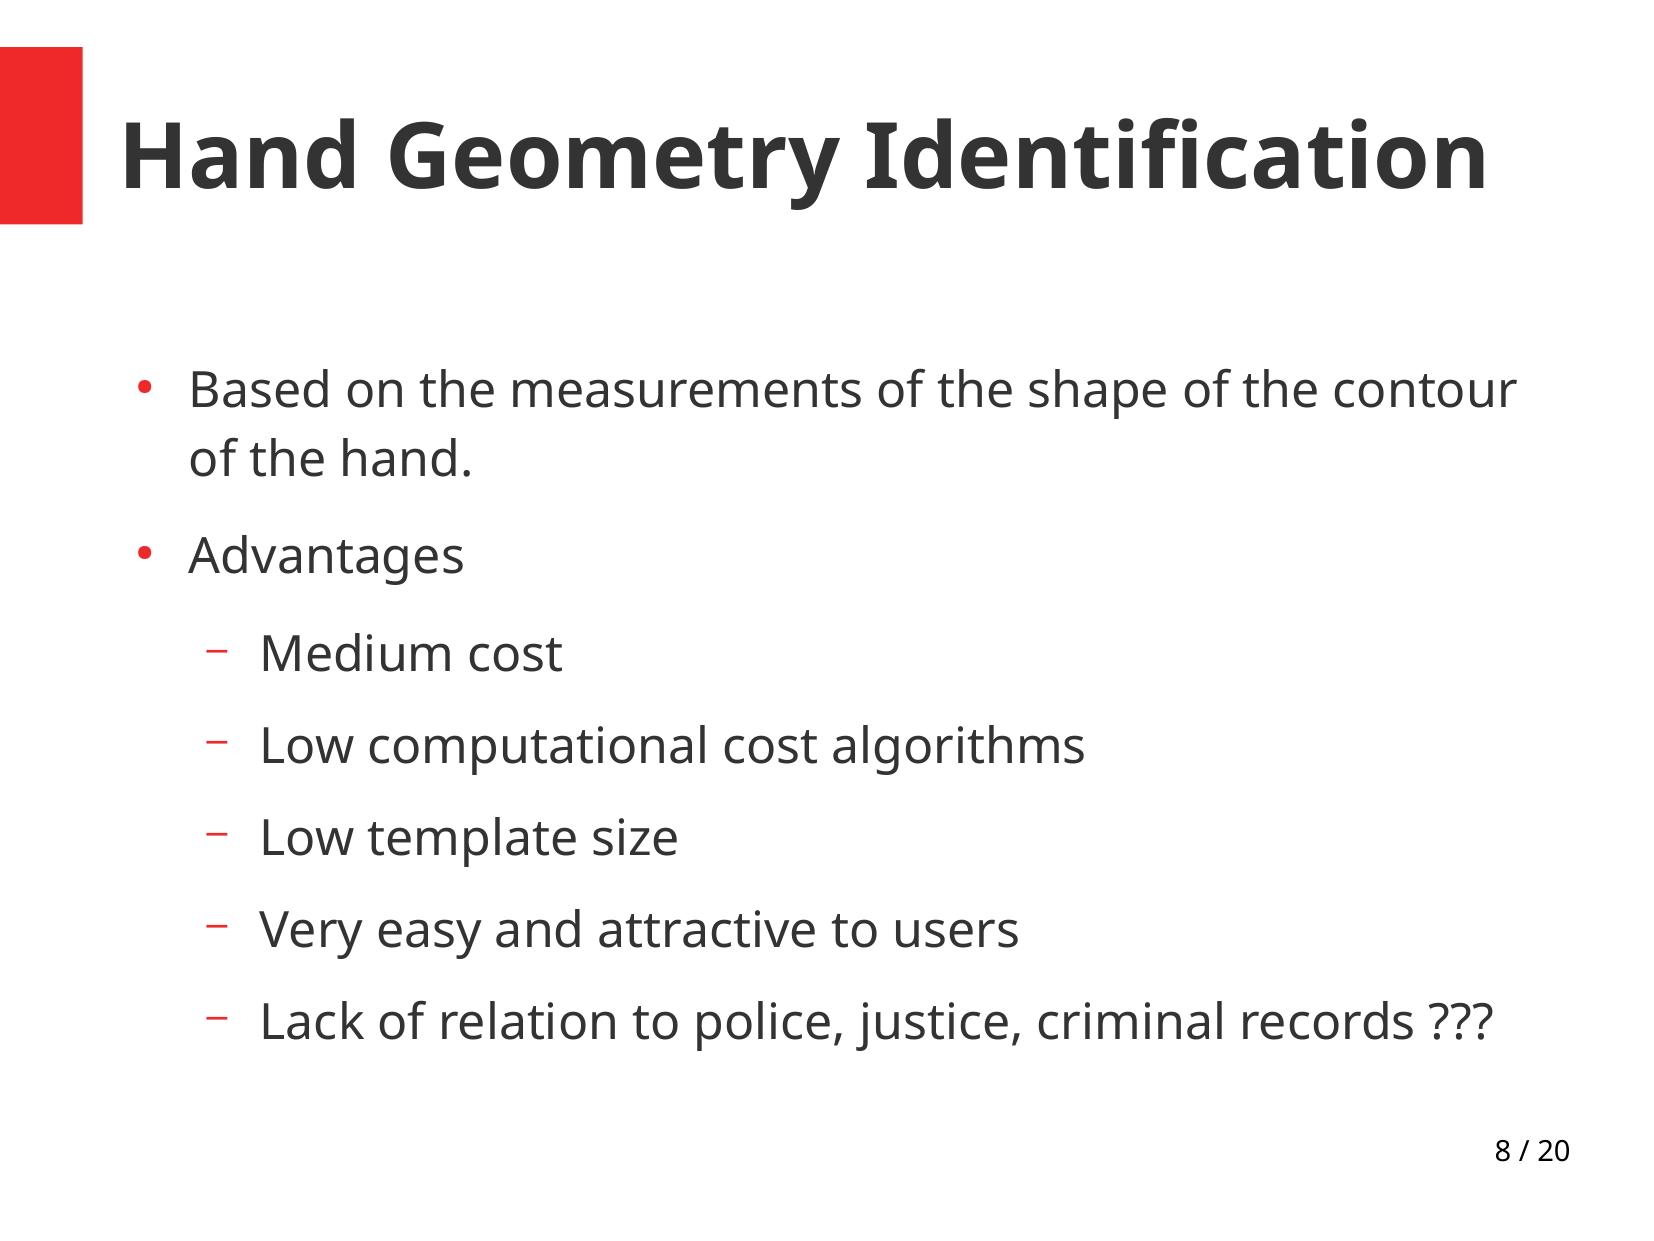

# Hand Geometry Identification
Based on the measurements of the shape of the contour of the hand.
Advantages
Medium cost
Low computational cost algorithms
Low template size
Very easy and attractive to users
Lack of relation to police, justice, criminal records ???
8